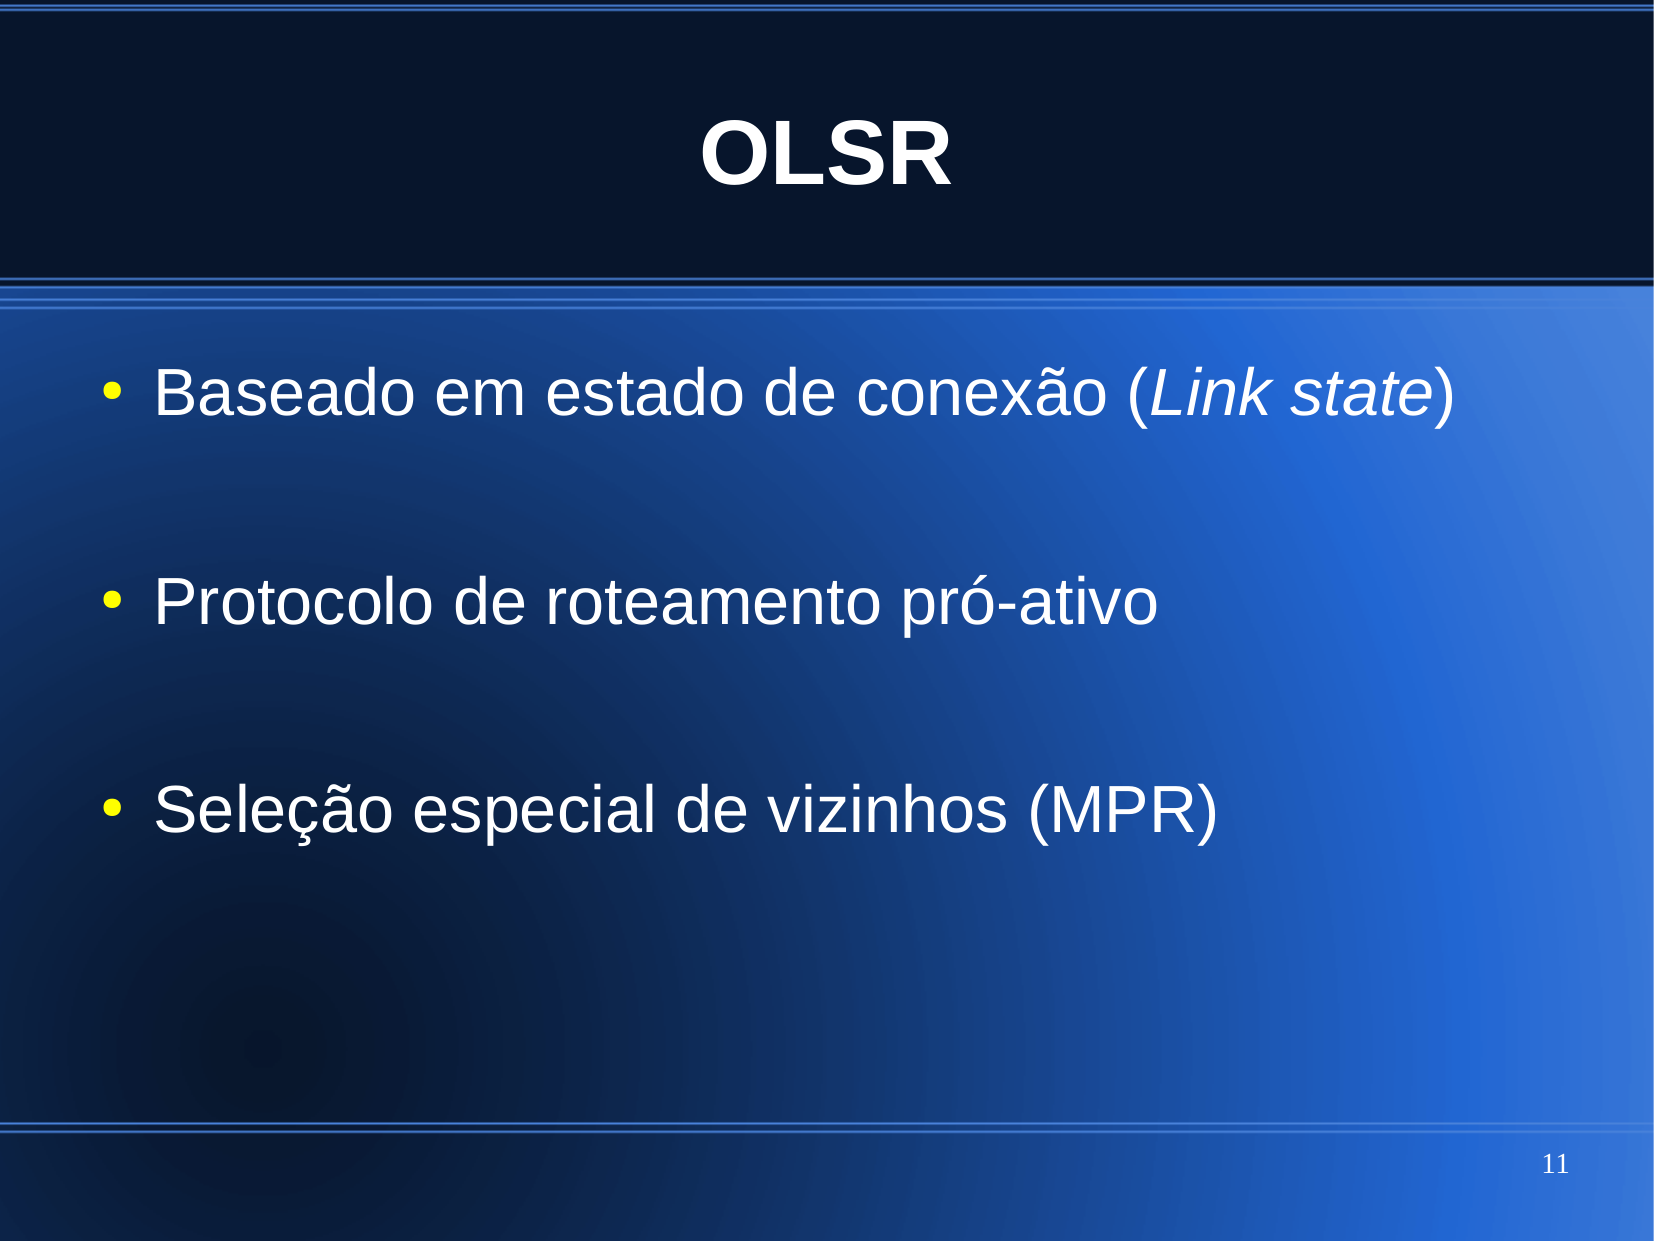

# OLSR
Baseado em estado de conexão (Link state)
Protocolo de roteamento pró-ativo
Seleção especial de vizinhos (MPR)
11